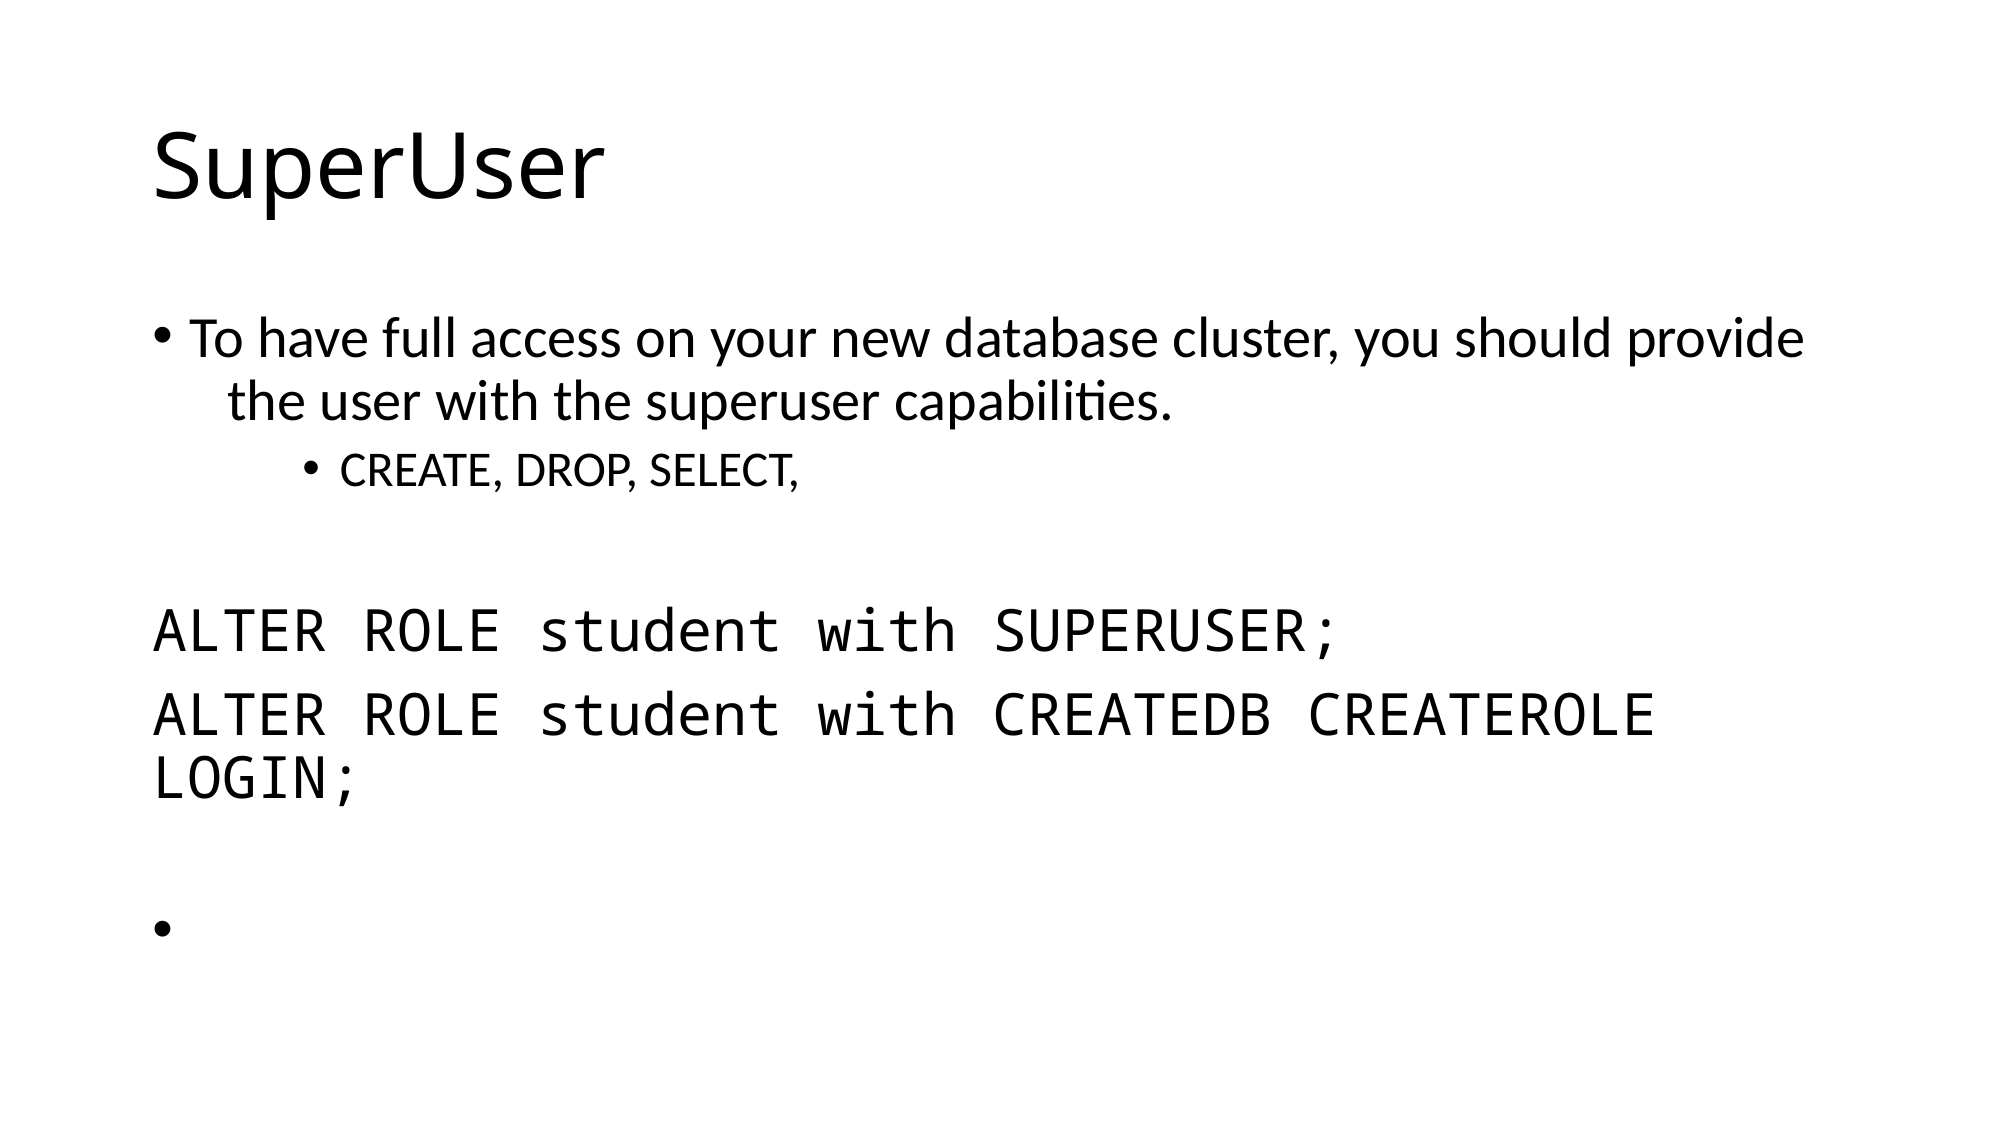

# SuperUser
To have full access on your new database cluster, you should provide the user with the superuser capabilities.
CREATE, DROP, SELECT,
ALTER ROLE student with SUPERUSER;
ALTER ROLE student with CREATEDB CREATEROLE LOGIN;